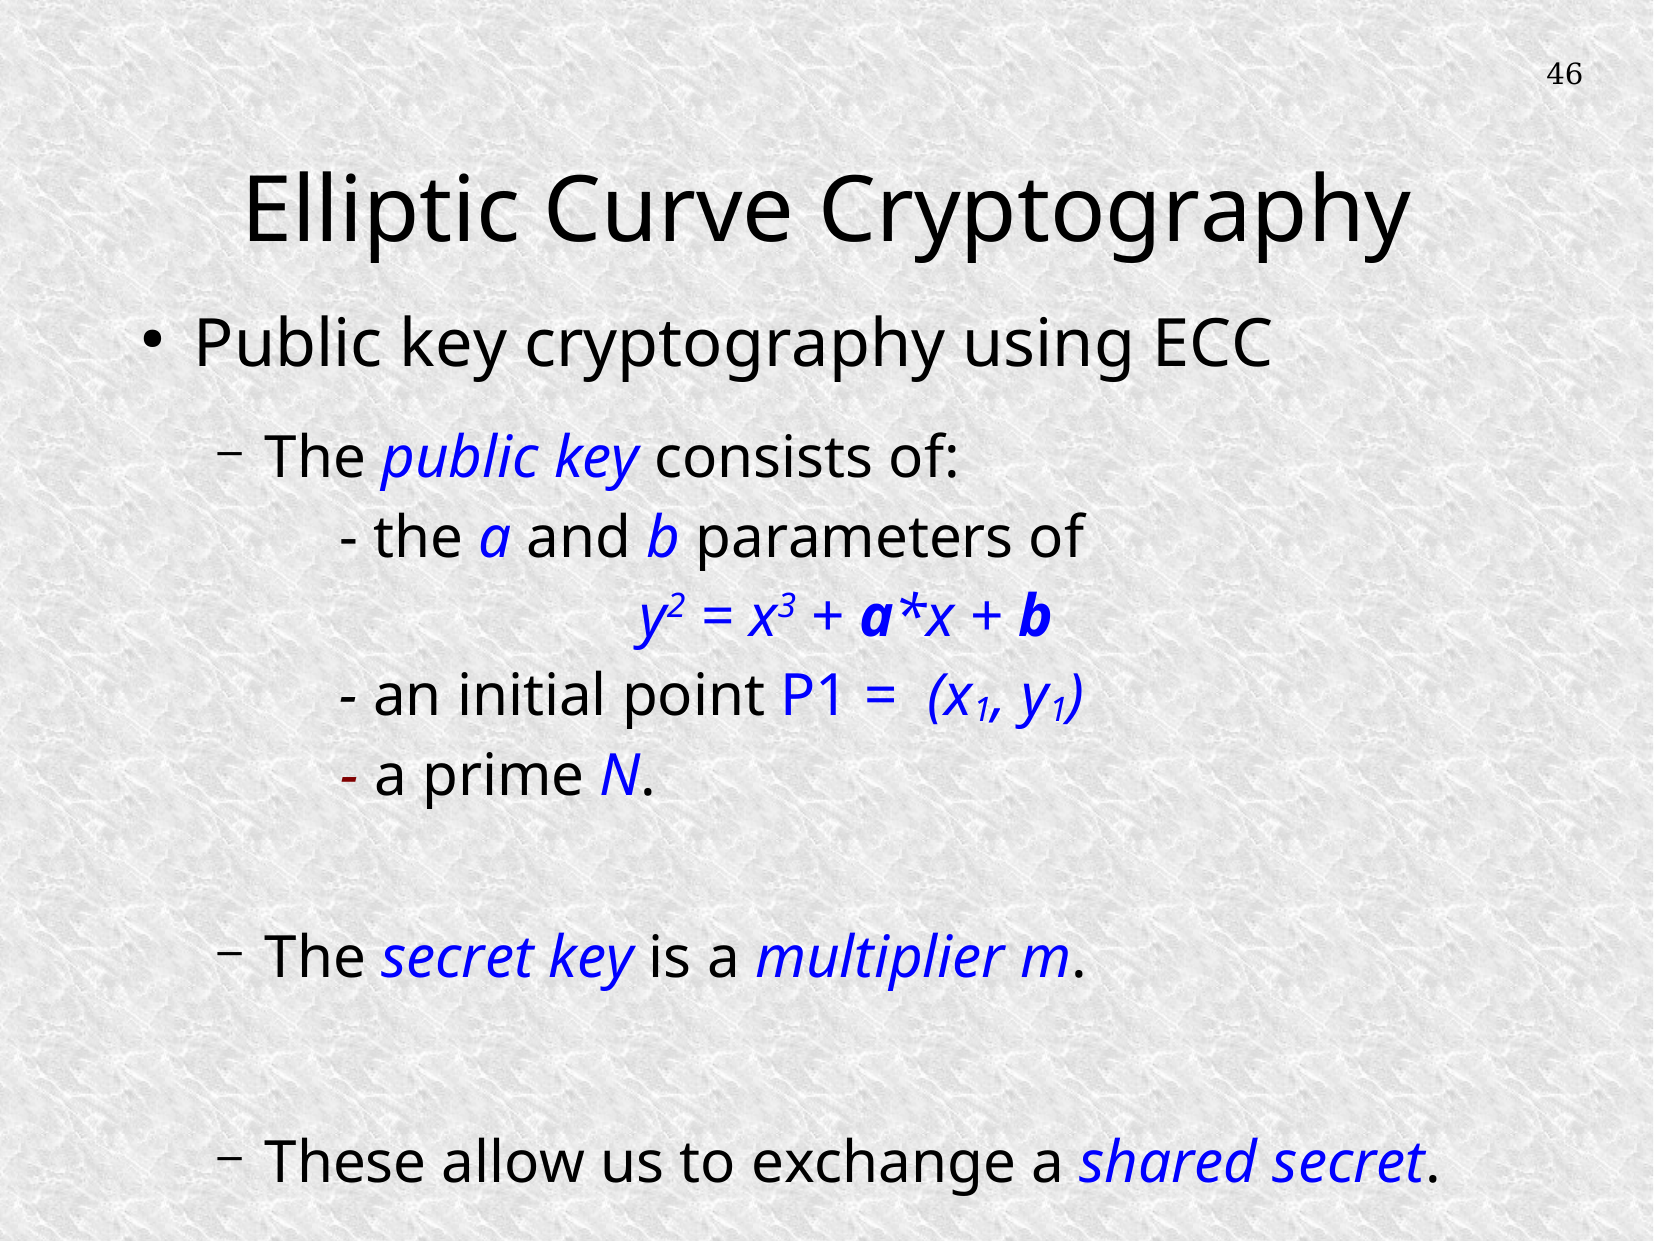

46
# Elliptic Curve Cryptography
Public key cryptography using ECC
The public key consists of:
 	- the a and b parameters of
					y2 = x3 + a*x + b
	- an initial point P1 = (x1, y1)
 - a prime N.
The secret key is a multiplier m.
These allow us to exchange a shared secret.